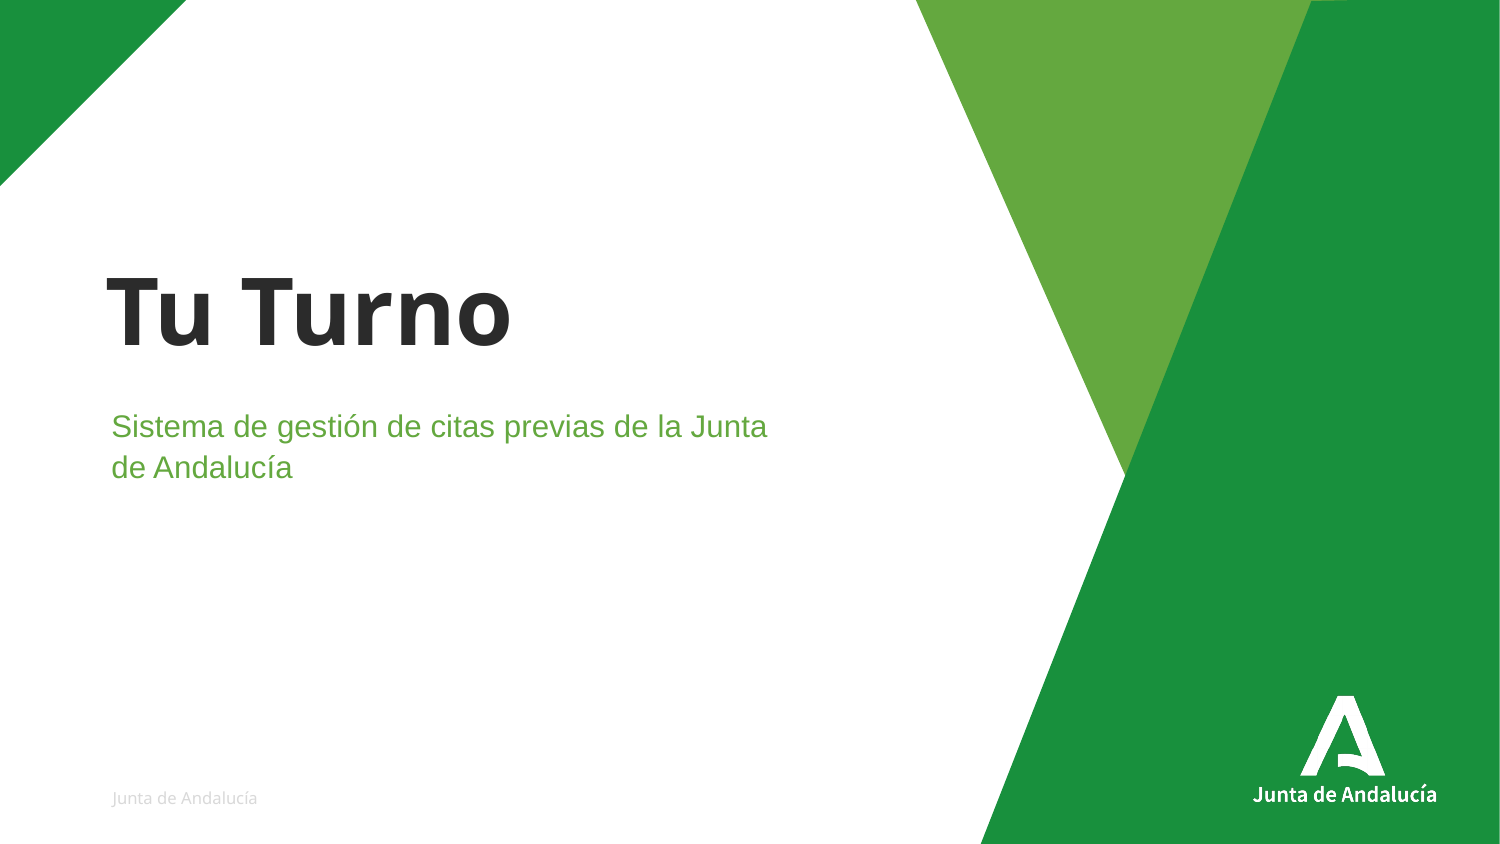

Tu Turno
Sistema de gestión de citas previas de la Junta de Andalucía